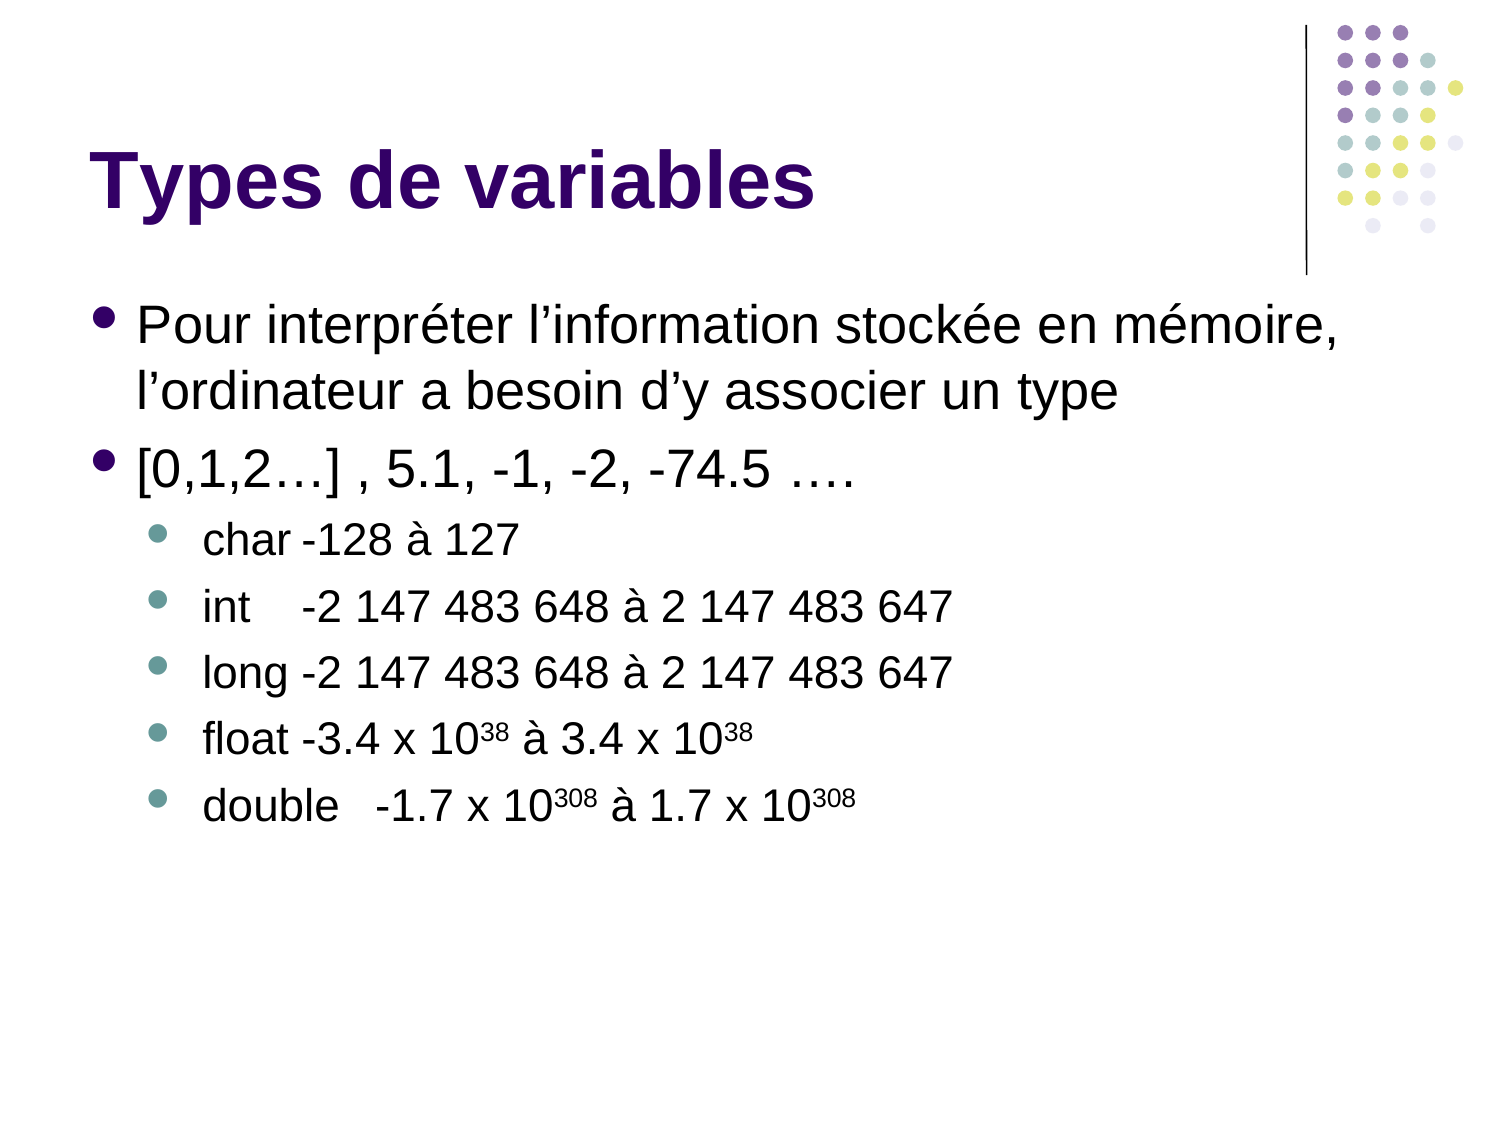

# Types de variables
Pour interpréter l’information stockée en mémoire, l’ordinateur a besoin d’y associer un type
[0,1,2…] , 5.1, -1, -2, -74.5 ….
char	-128 à 127
int	-2 147 483 648 à 2 147 483 647
long	-2 147 483 648 à 2 147 483 647
float	-3.4 x 1038 à 3.4 x 1038
double	-1.7 x 10308 à 1.7 x 10308